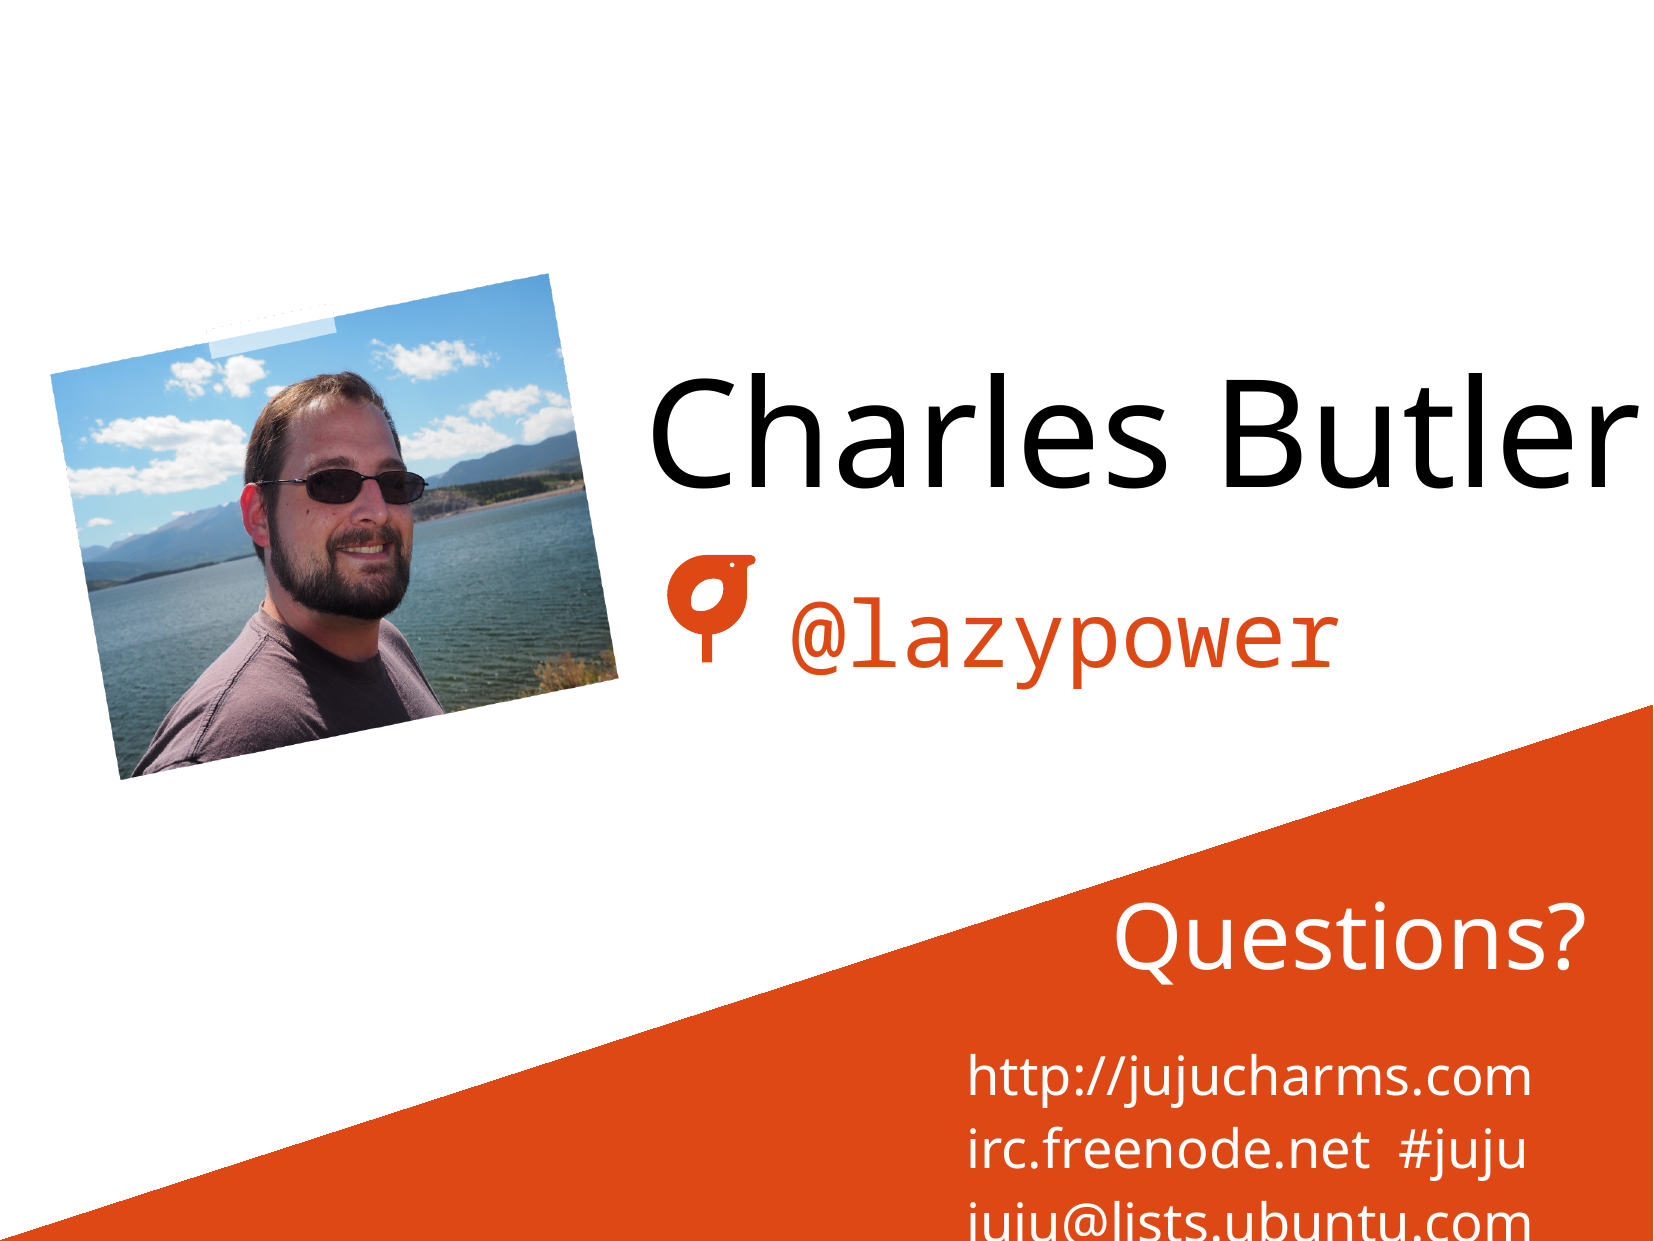

#
Charles Butler
@lazypower
Questions?
http://jujucharms.com
irc.freenode.net #juju
juju@lists.ubuntu.com